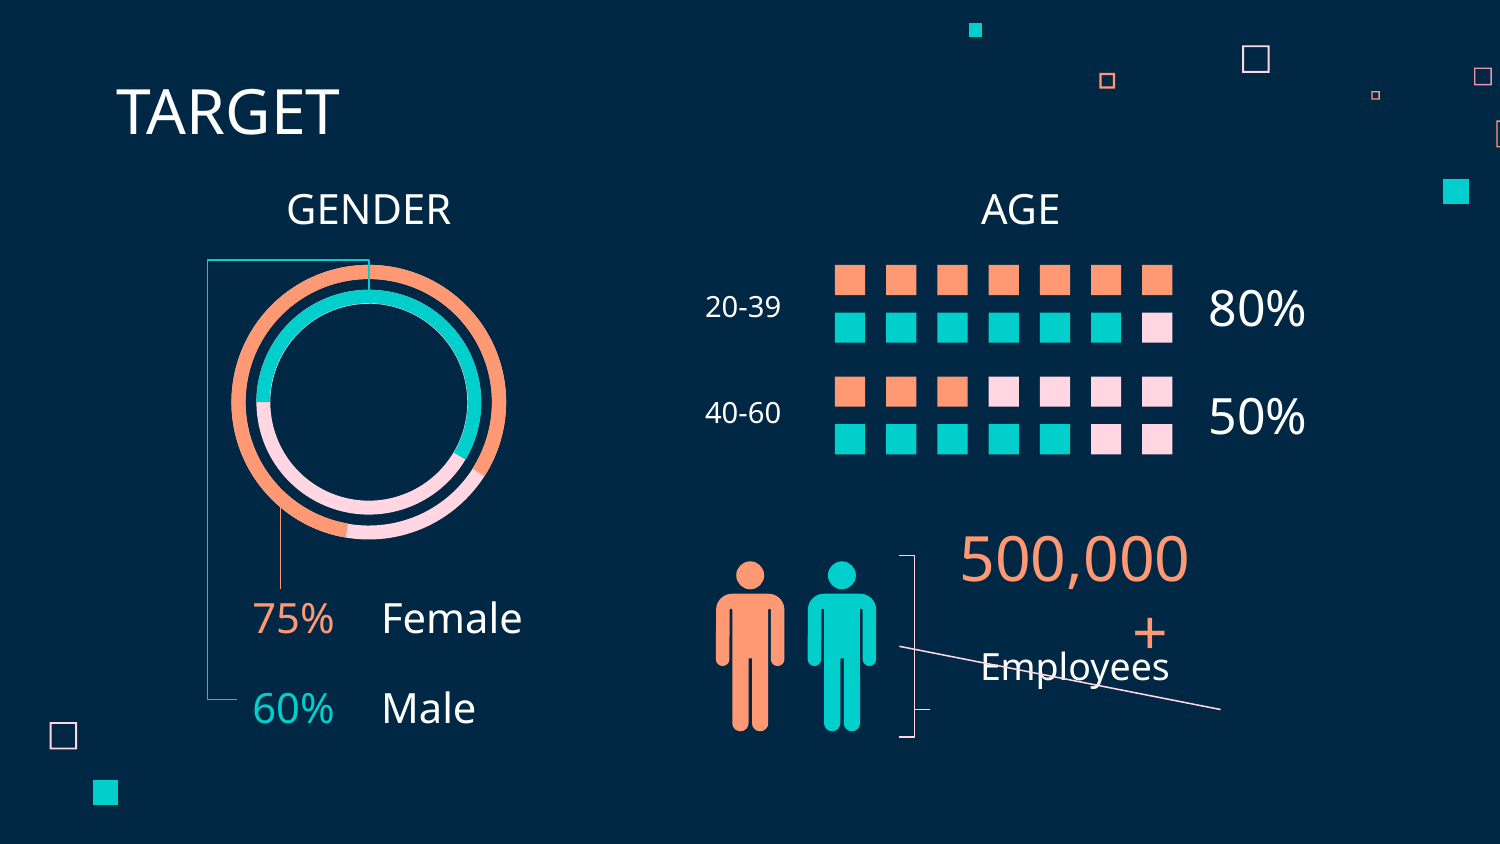

# TARGET
GENDER
AGE
20-39
80%
40-60
50%
500,000+
75%
Female
Employees
60%
Male